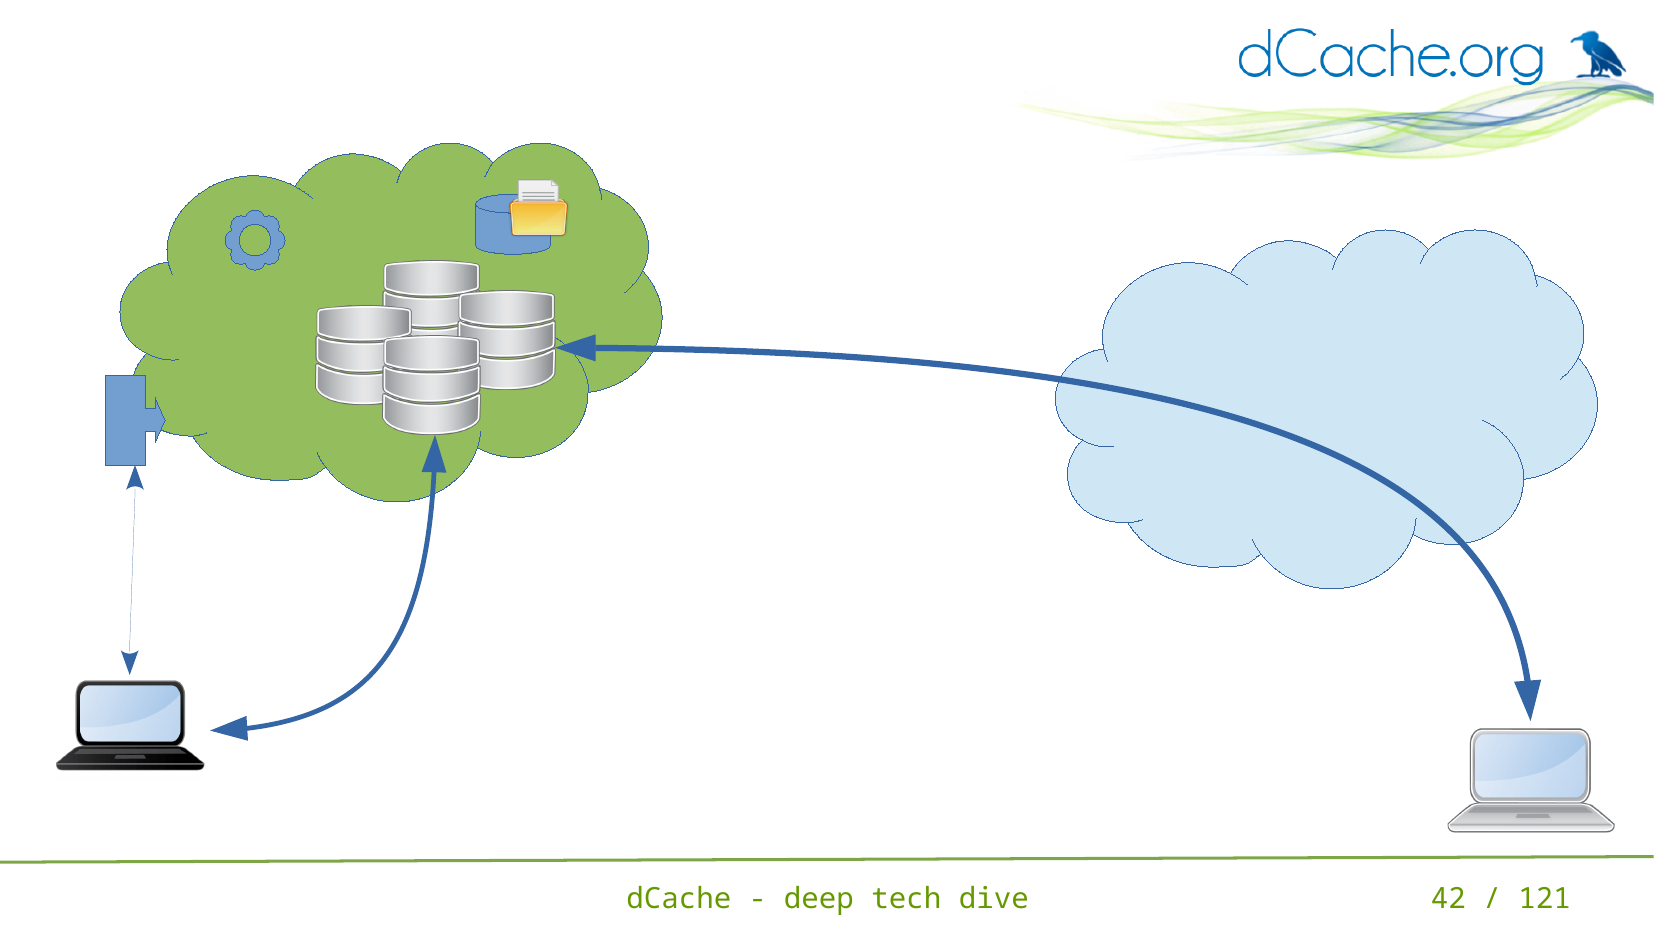

#
dCache - deep tech dive
42